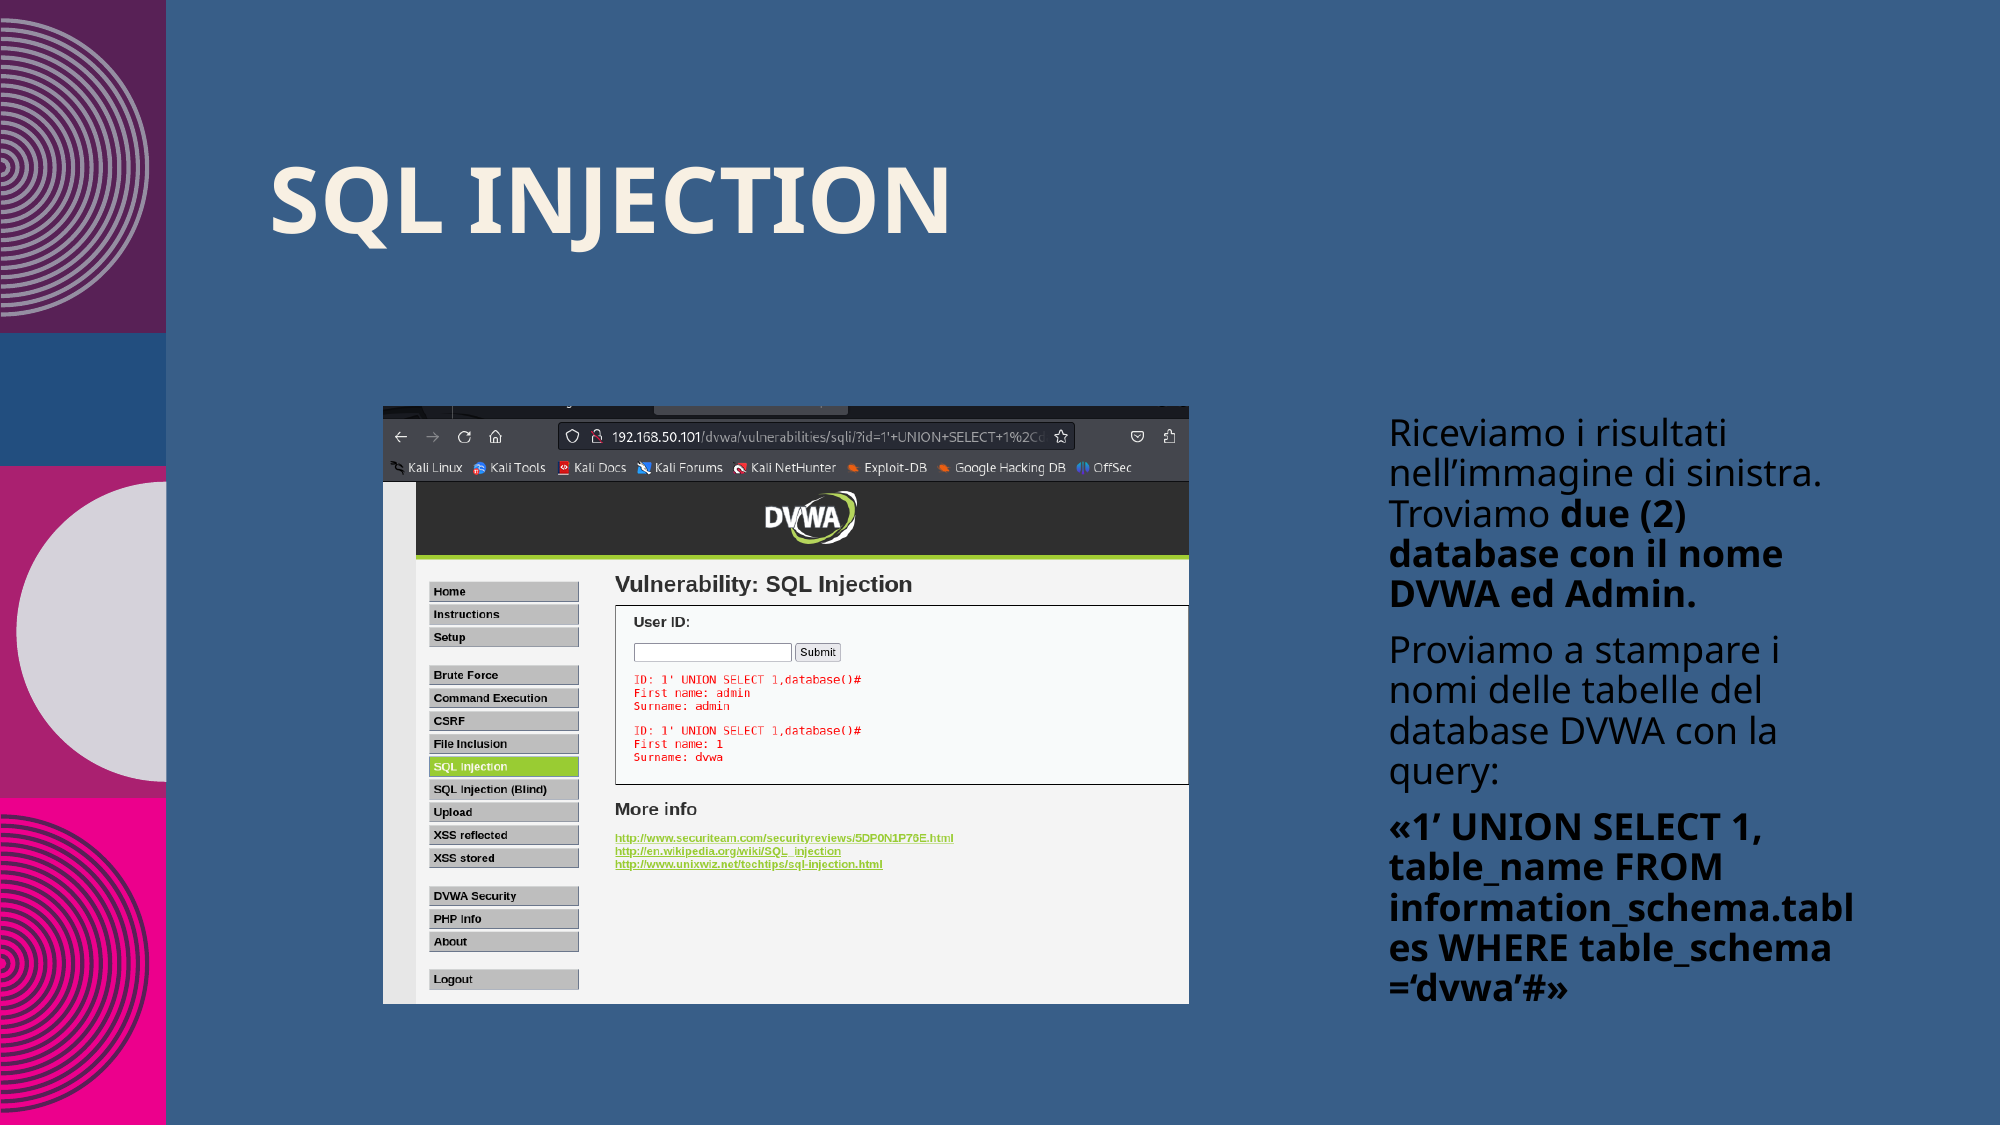

# Sql injection
Riceviamo i risultati nell’immagine di sinistra. Troviamo due (2) database con il nome DVWA ed Admin.
Proviamo a stampare i nomi delle tabelle del database DVWA con la query:
«1’ UNION SELECT 1, table_name FROM information_schema.tables WHERE table_schema =‘dvwa’#»